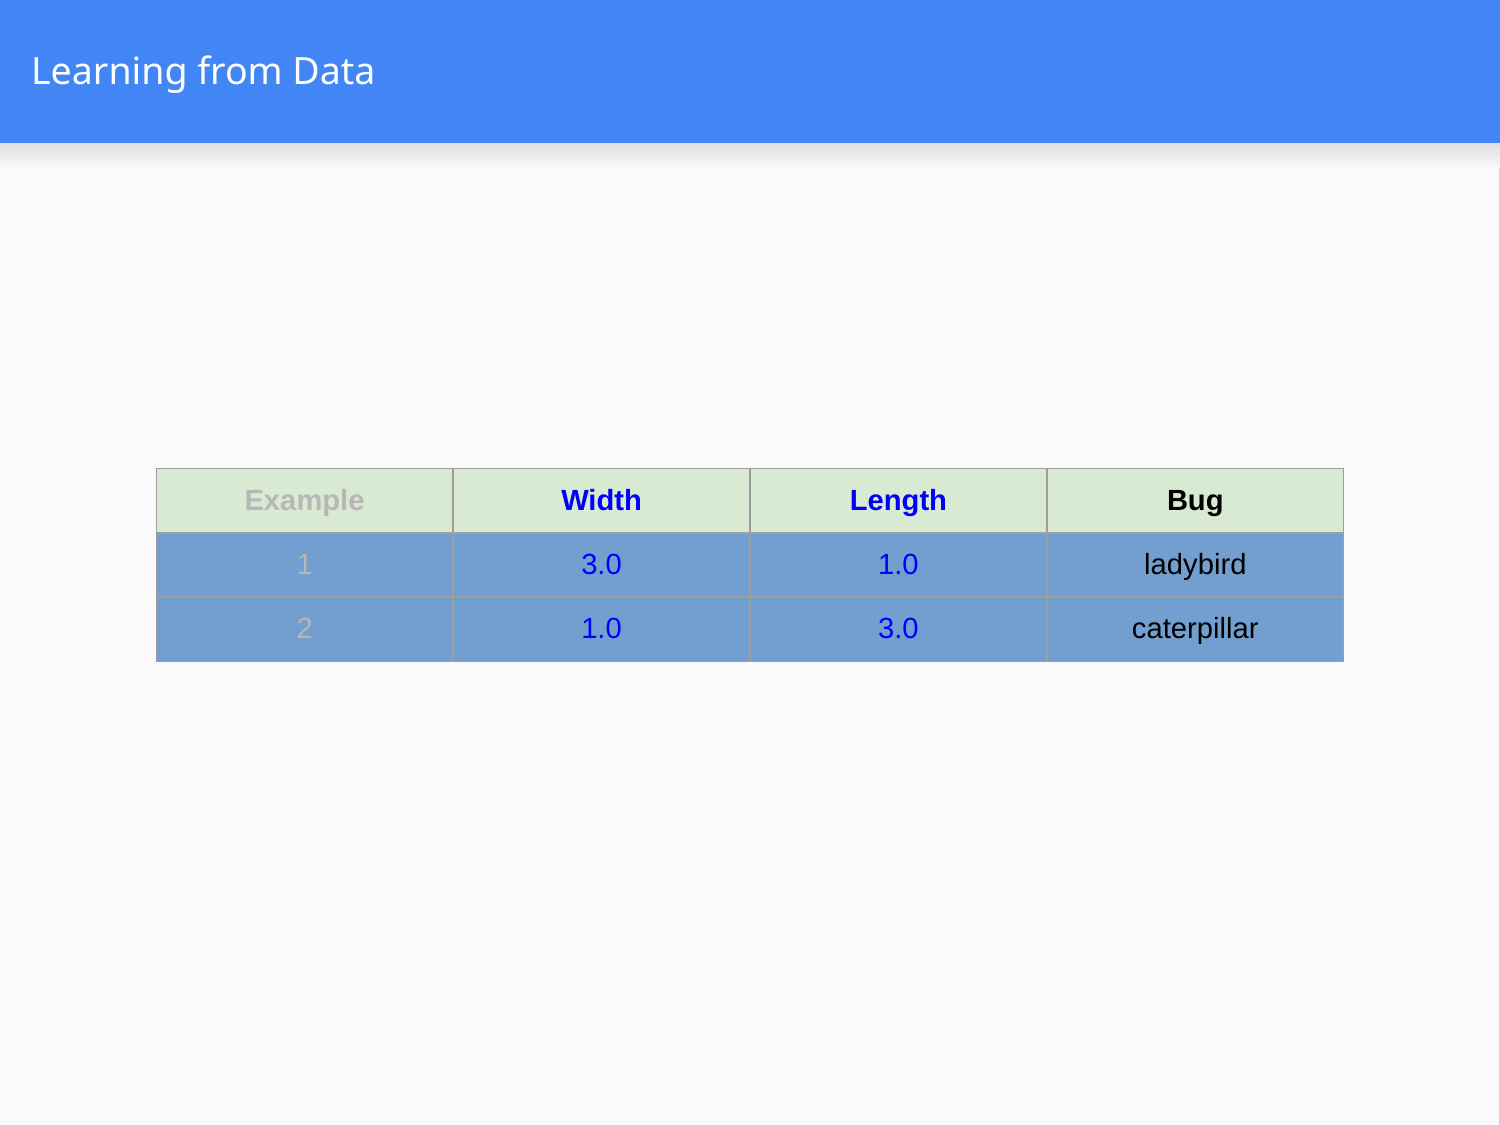

# Learning from Data
| Example | Width | Length | Bug |
| --- | --- | --- | --- |
| 1 | 3.0 | 1.0 | ladybird |
| 2 | 1.0 | 3.0 | caterpillar |